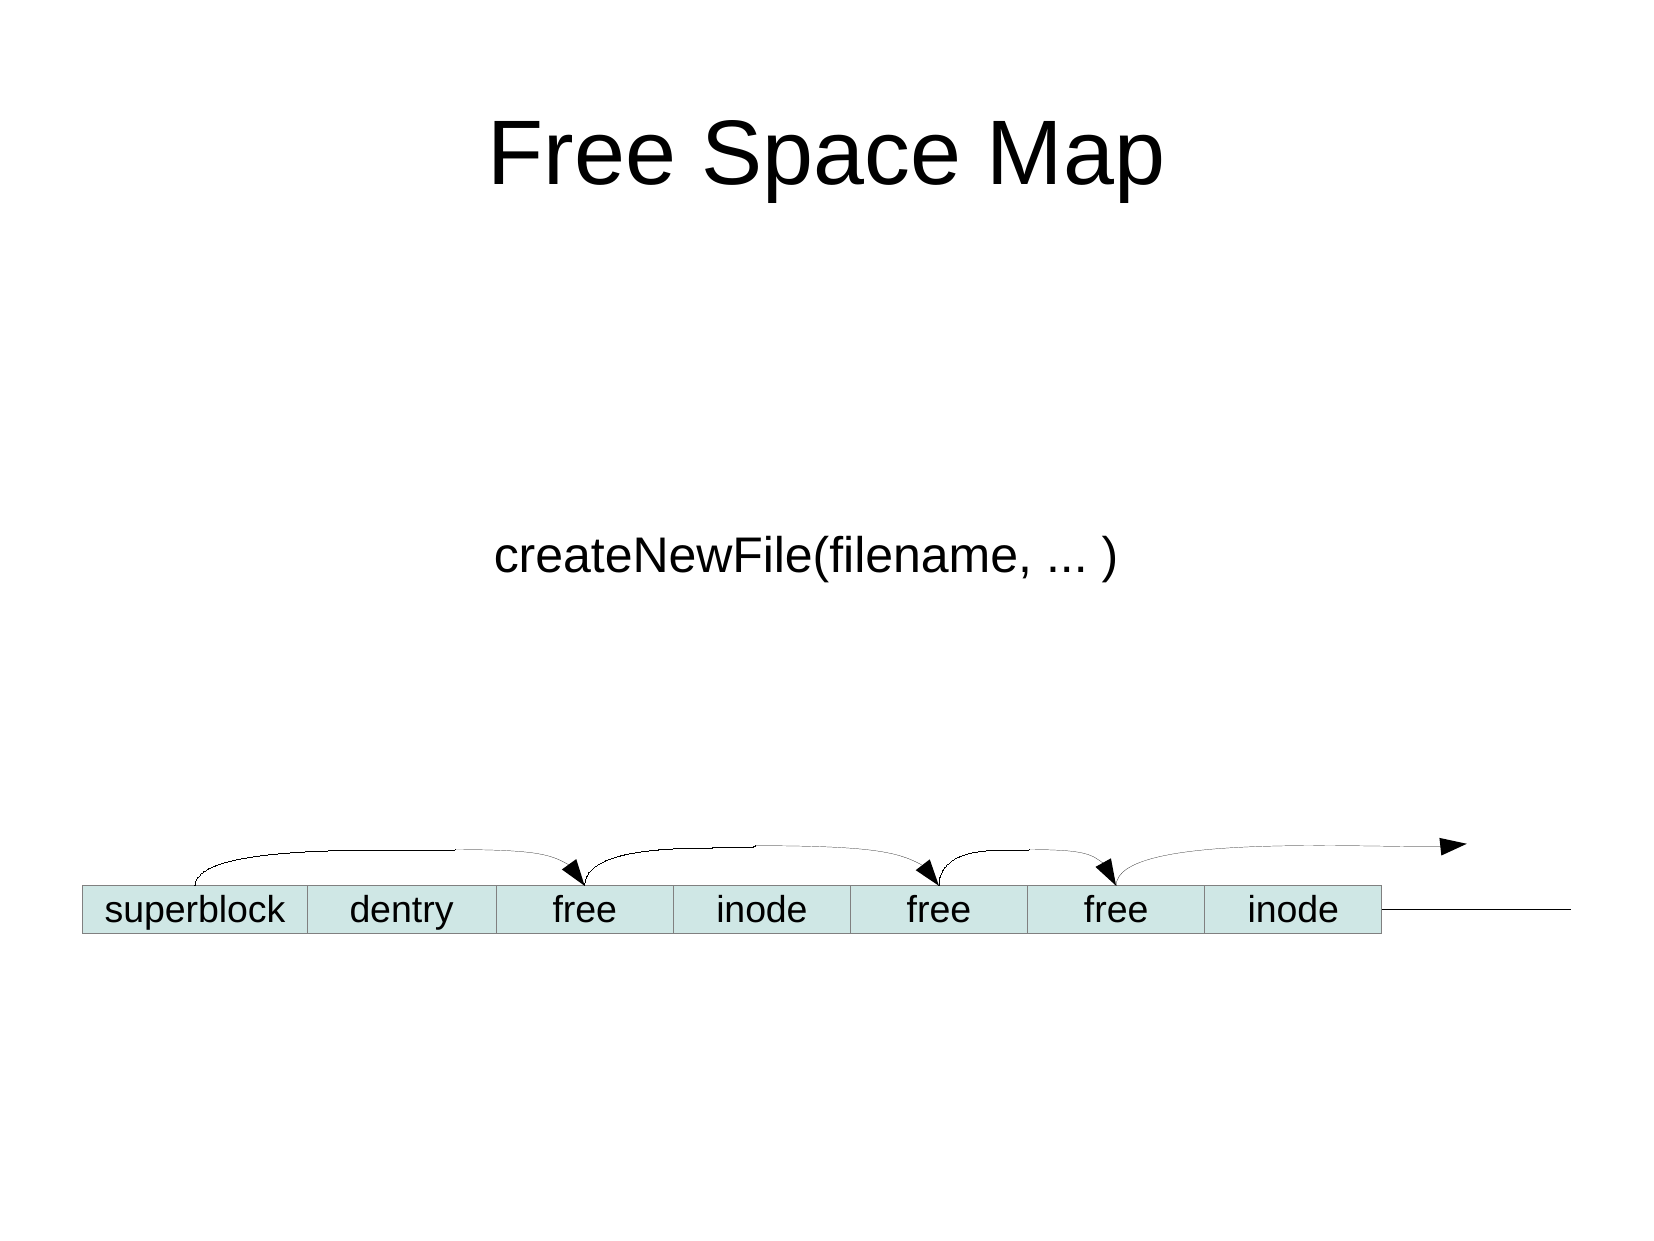

# Free Space Map
createNewFile(filename, ... )
superblock
dentry
free
inode
free
free
inode